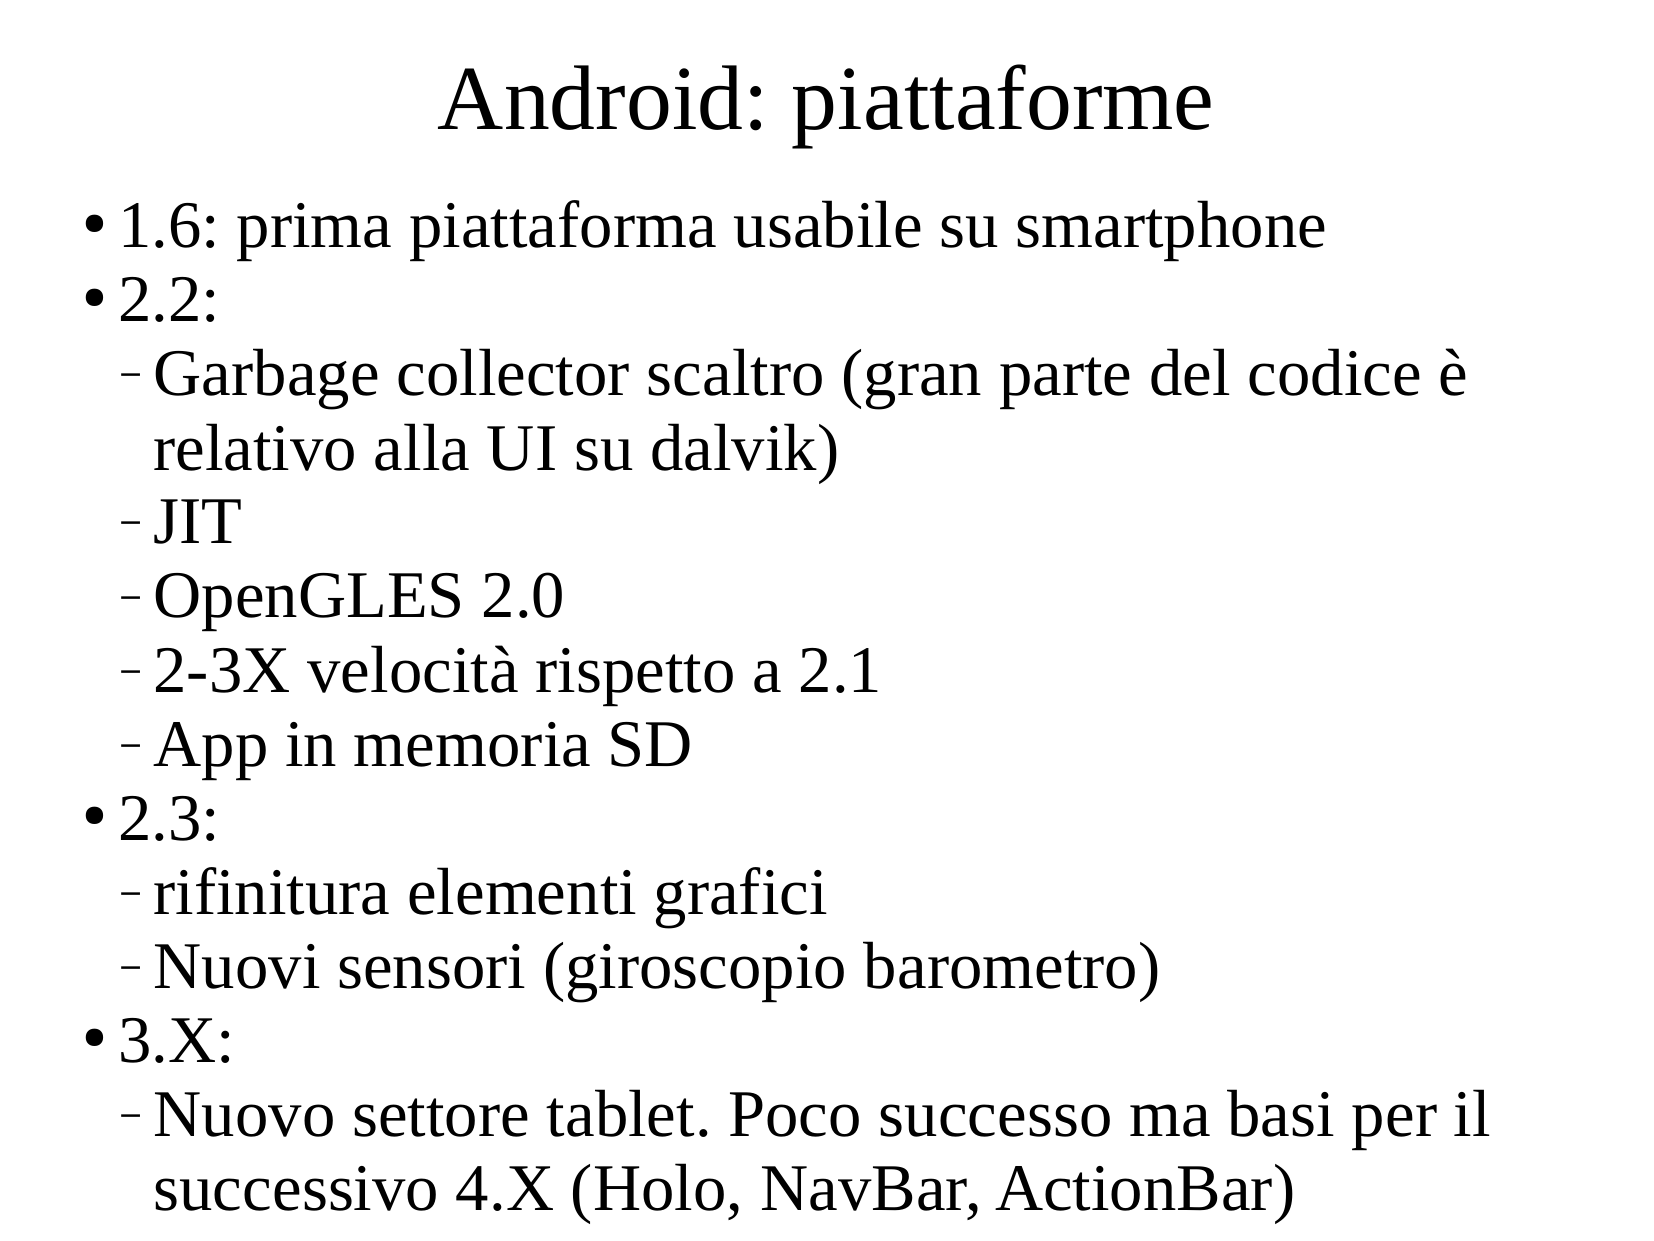

# Android: piattaforme
1.6: prima piattaforma usabile su smartphone
2.2:
Garbage collector scaltro (gran parte del codice è relativo alla UI su dalvik)
JIT
OpenGLES 2.0
2-3X velocità rispetto a 2.1
App in memoria SD
2.3:
rifinitura elementi grafici
Nuovi sensori (giroscopio barometro)
3.X:
Nuovo settore tablet. Poco successo ma basi per il successivo 4.X (Holo, NavBar, ActionBar)